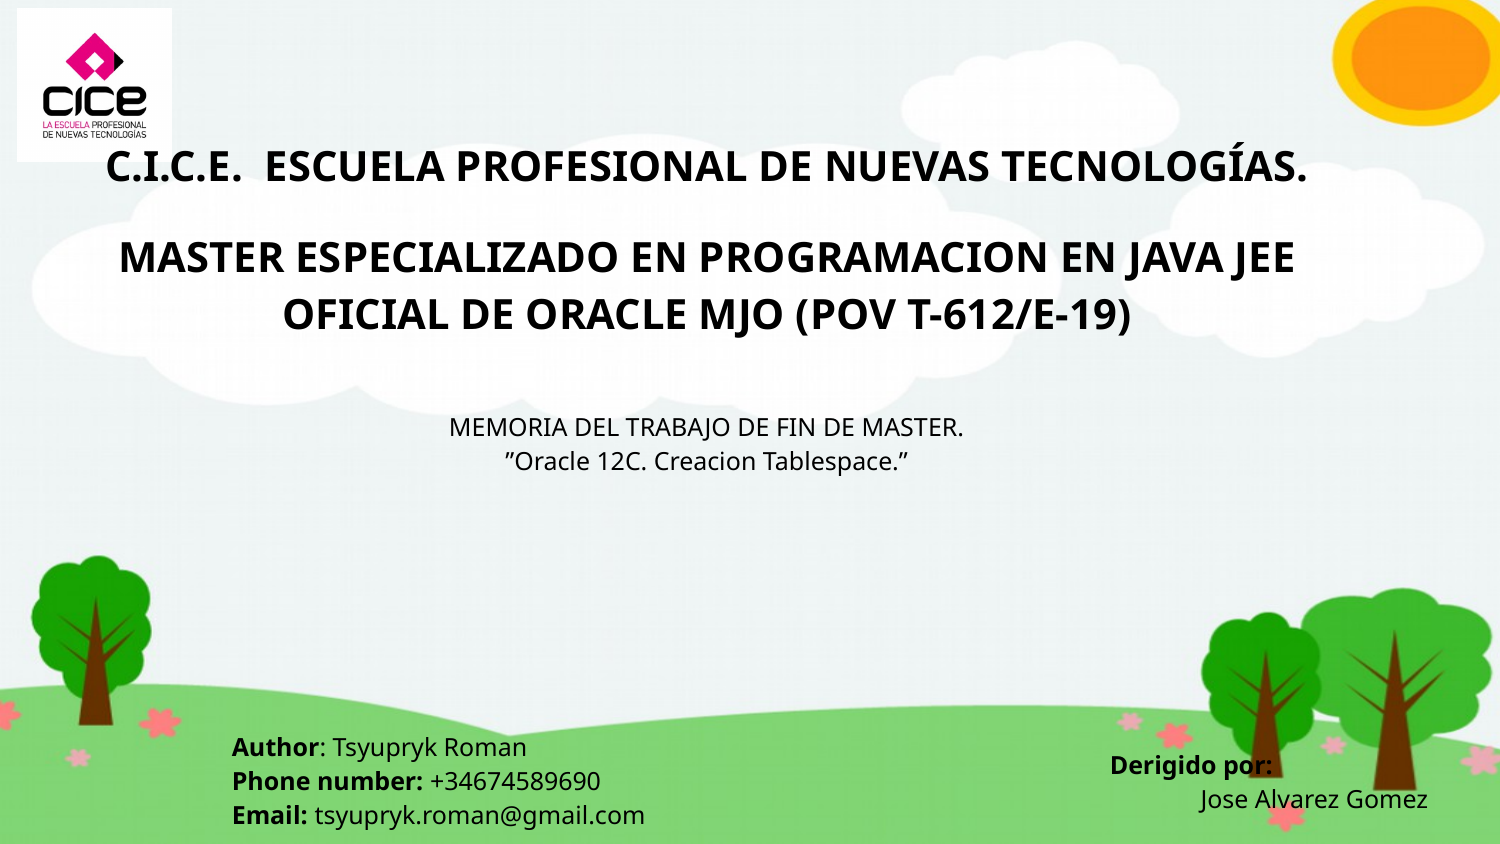

# C.I.C.E. ESCUELA PROFESIONAL DE NUEVAS TECNOLOGÍAS. MASTER ESPECIALIZADO EN PROGRAMACION EN JAVA JEE OFICIAL DE ORACLE MJO (POV T-612/E-19) MEMORIA DEL TRABAJO DE FIN DE MASTER. ”Oracle 12C. Creacion Tablespace.”
Author: Tsyupryk Roman
Phone number: +34674589690
Email: tsyupryk.roman@gmail.com
Derigido por:
 Jose Alvarez Gomez